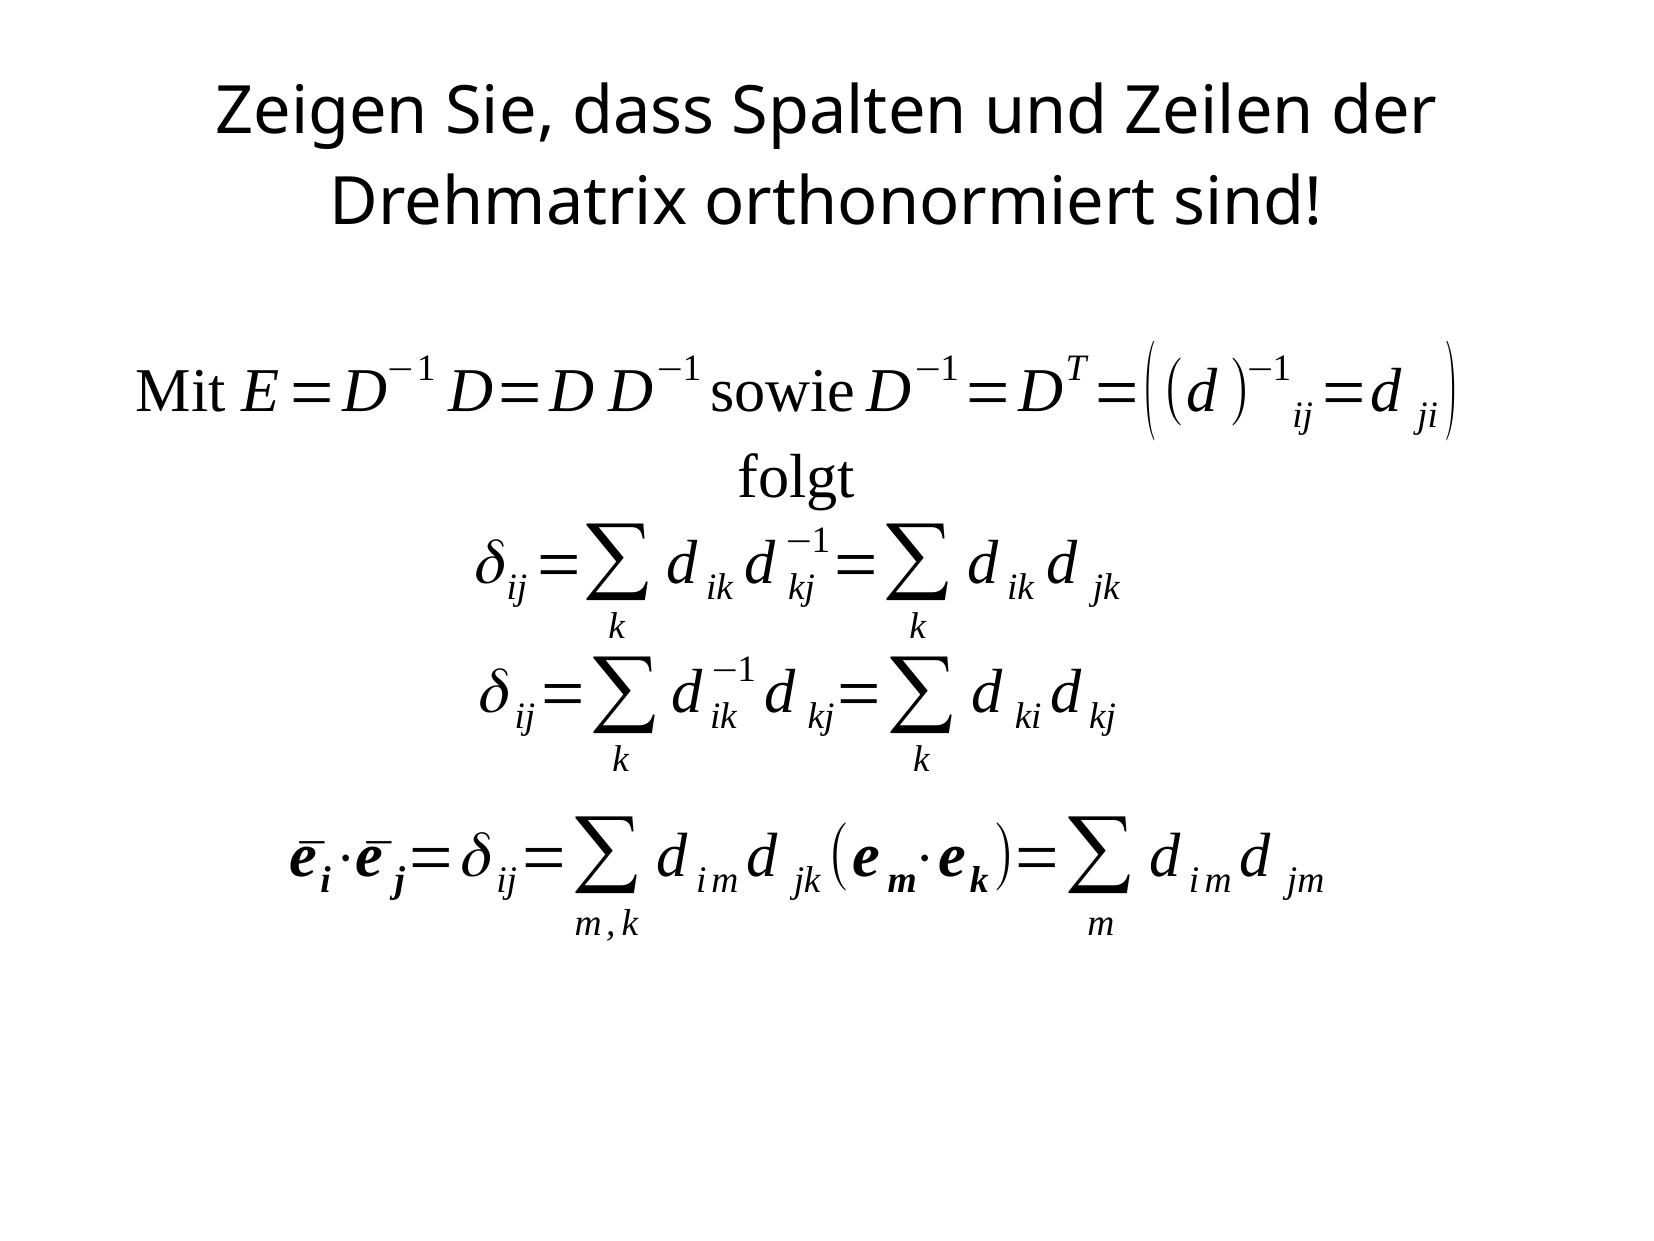

# Zeigen Sie, dass Spalten und Zeilen der Drehmatrix orthonormiert sind!